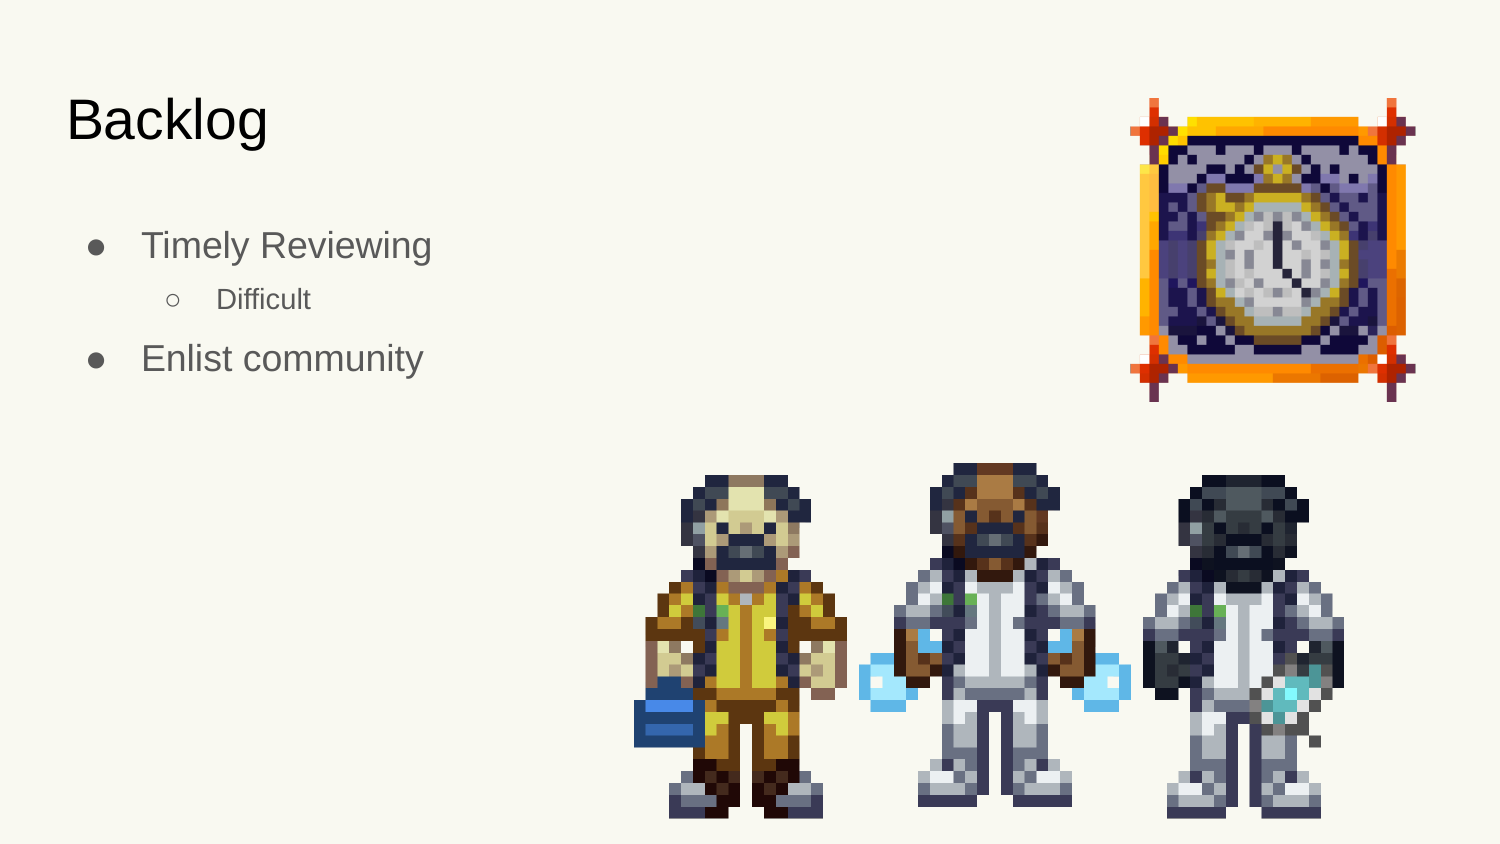

# Backlog
Timely Reviewing
Difficult
Enlist community